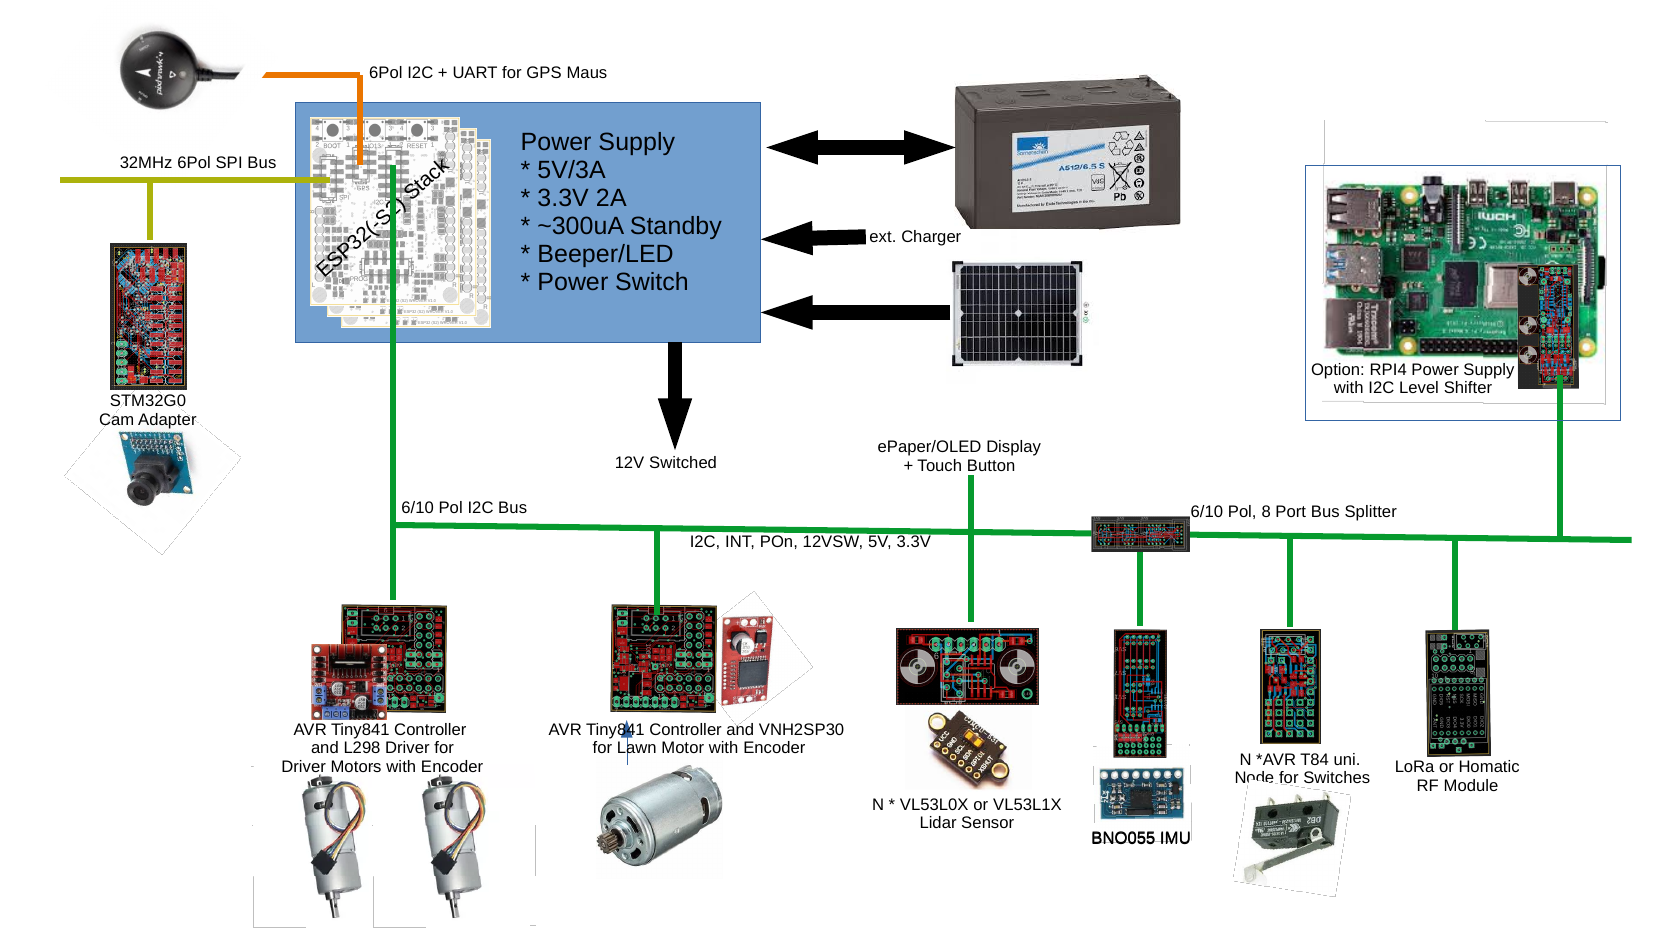

6Pol I2C + UART for GPS Maus
Power Supply
* 5V/3A
* 3.3V 2A
* ~300uA Standby
* Beeper/LED
* Power Switch
32MHz 6Pol SPI Bus
ESP32(-S2) Stack
ext. Charger
Option: RPI4 Power Supply
with I2C Level Shifter
STM32G0
Cam Adapter
ePaper/OLED Display
+ Touch Button
12V Switched
6/10 Pol I2C Bus
6/10 Pol, 8 Port Bus Splitter
I2C, INT, POn, 12VSW, 5V, 3.3V
AVR Tiny841 Controller
and L298 Driver for
Driver Motors with Encoder
AVR Tiny841 Controller and VNH2SP30
for Lawn Motor with Encoder
N *AVR T84 uni.
Node for Switches
LoRa or Homatic
RF Module
N * VL53L0X or VL53L1X
Lidar Sensor
BNO055 IMU
BNO055 IMU